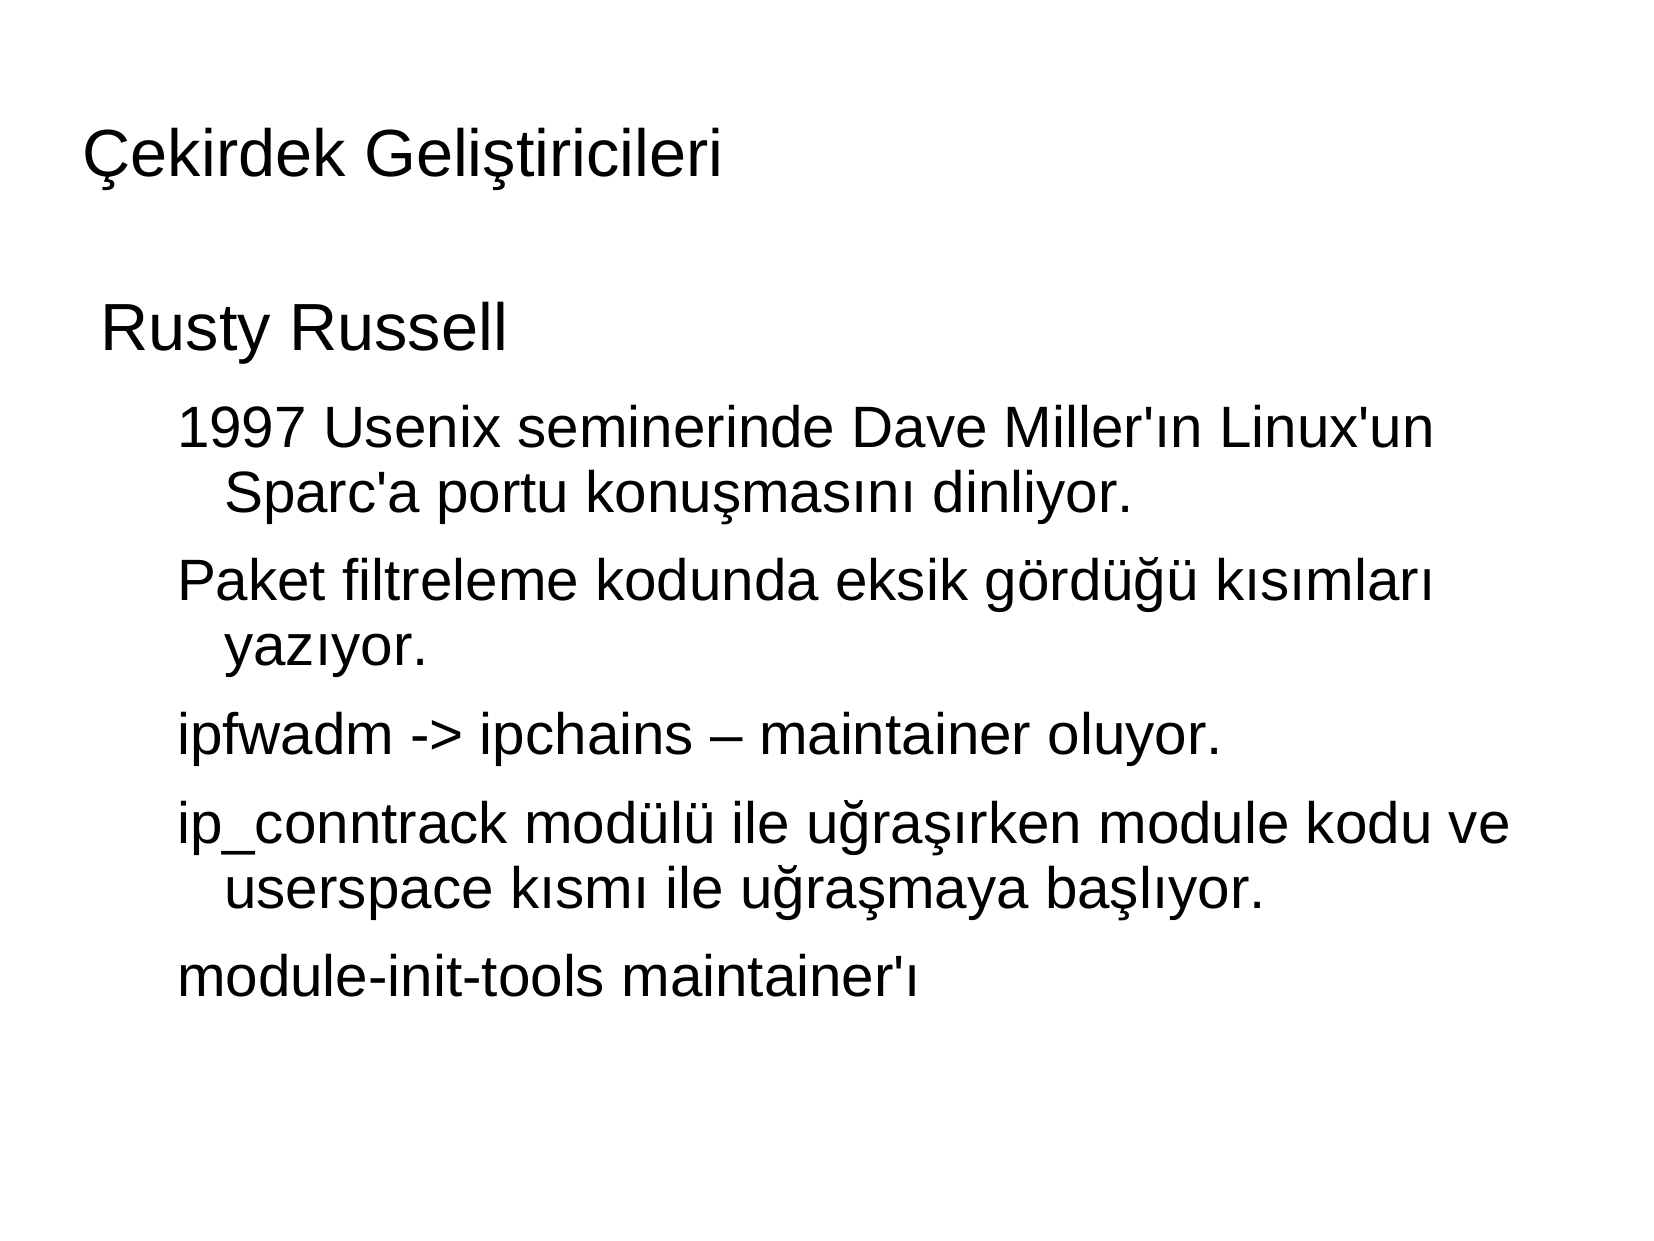

# Çekirdek Geliştiricileri
Rusty Russell
1997 Usenix seminerinde Dave Miller'ın Linux'un Sparc'a portu konuşmasını dinliyor.
Paket filtreleme kodunda eksik gördüğü kısımları yazıyor.
ipfwadm -> ipchains – maintainer oluyor.
ip_conntrack modülü ile uğraşırken module kodu ve userspace kısmı ile uğraşmaya başlıyor.
module-init-tools maintainer'ı